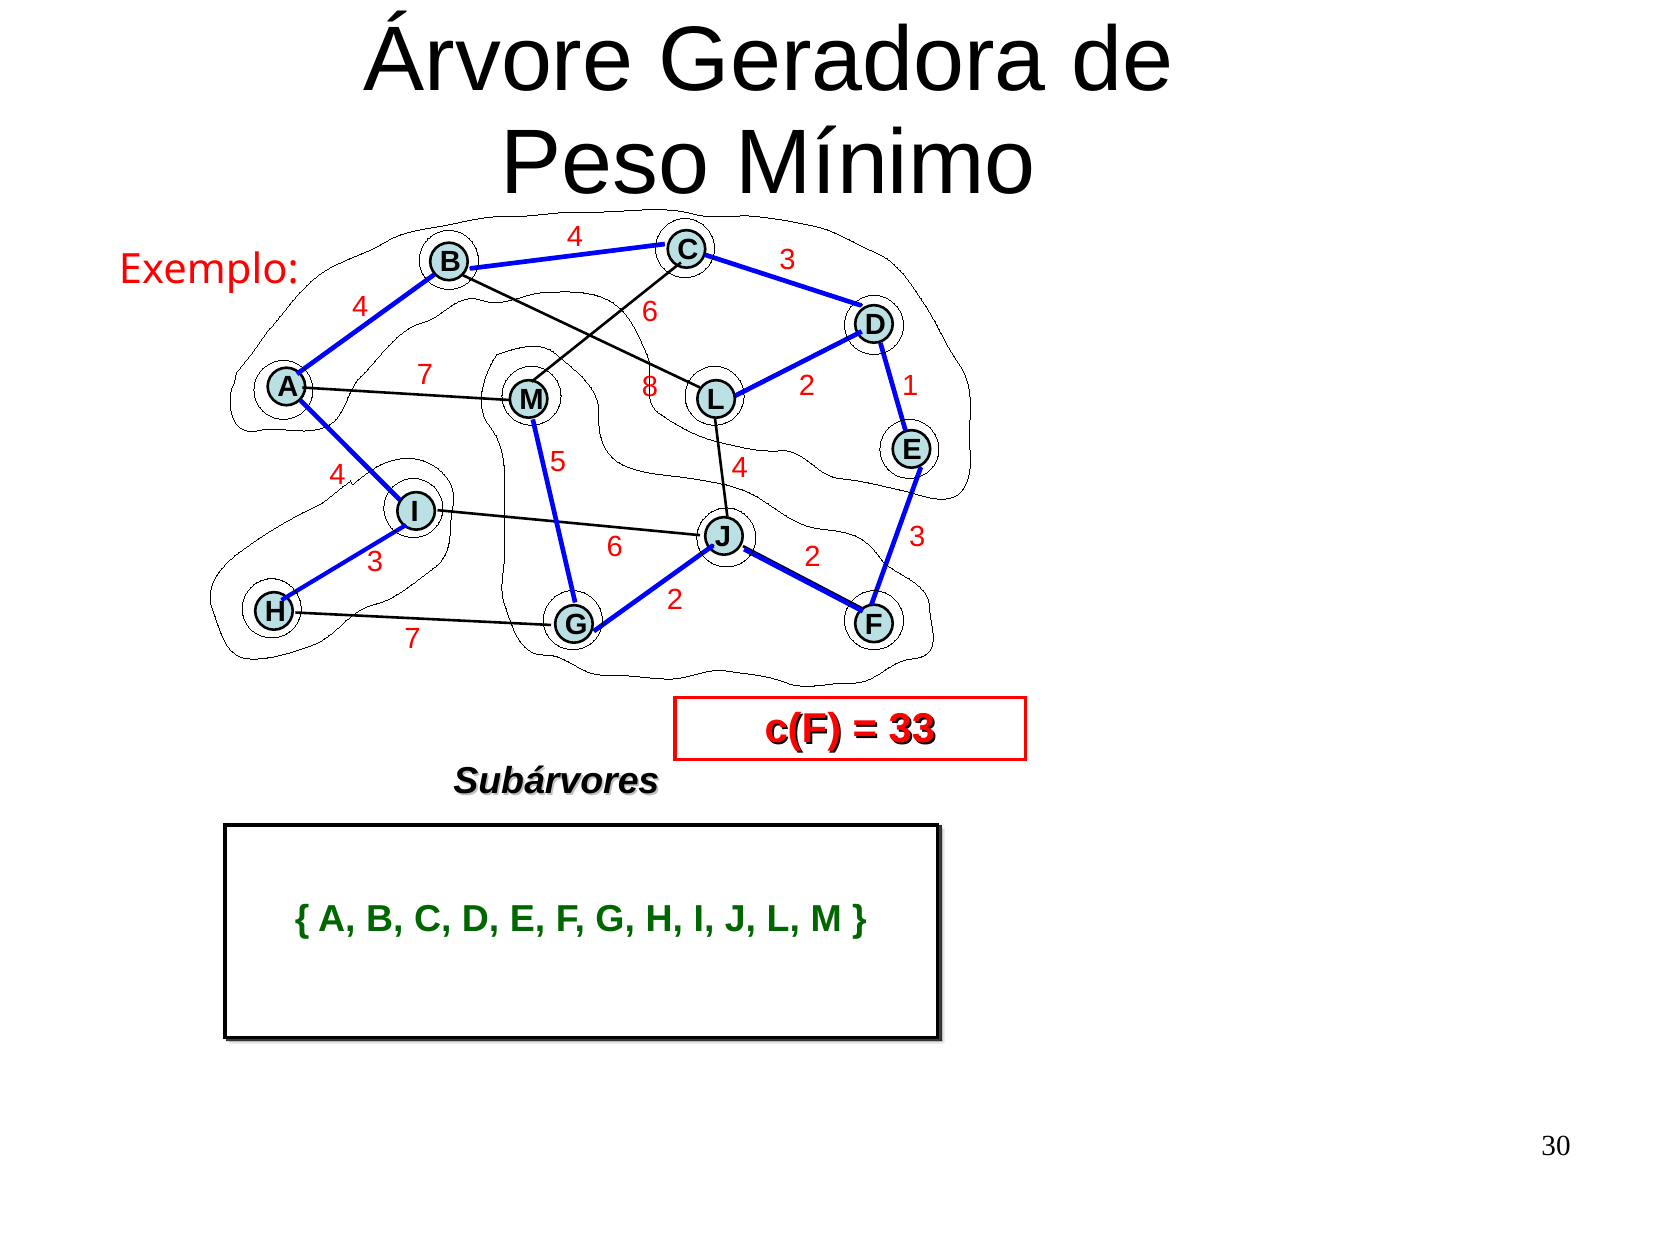

# Árvore Geradora de Peso Mínimo
4
	Exemplo:
C
3
B
4
6
D
7
2
1
A
8
M
L
E
5
4
4
I
J
3
6
2
3
2
H
G
F
7
c(F) = 26
c(F) = 33
Subárvores
{ A }
{ B }
{ C }
{ D }
{ E }
{ F }
{ G }
{ H }
{ I }
{ J }
{ L }
{ M }
{ A, B, C, D, E, F, G, H, I, J, L, M }
{ A, B, C, D, E, L }
{ H, I }
{ F, G, J, M }
30